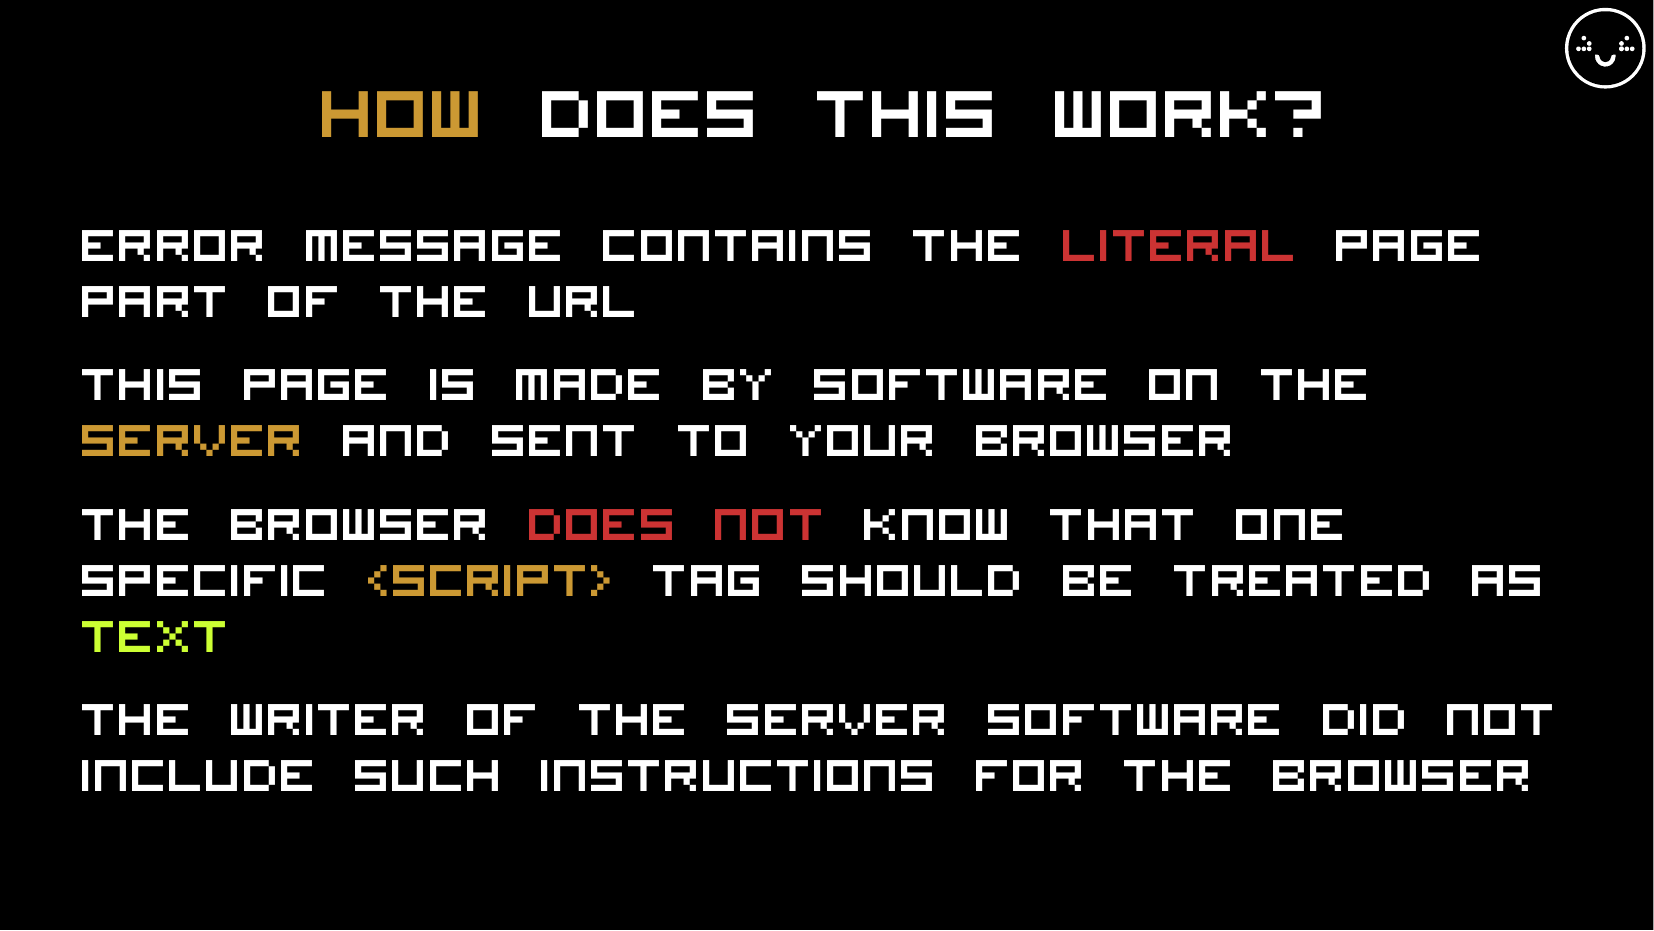

# How does this work?
Error message contains the literal page part of the url
This page is made by software on the server and sent to your browser
the browser does not know that one specific <script> tag should be treated as text
The writer of the server software did not include such instructions for the browser